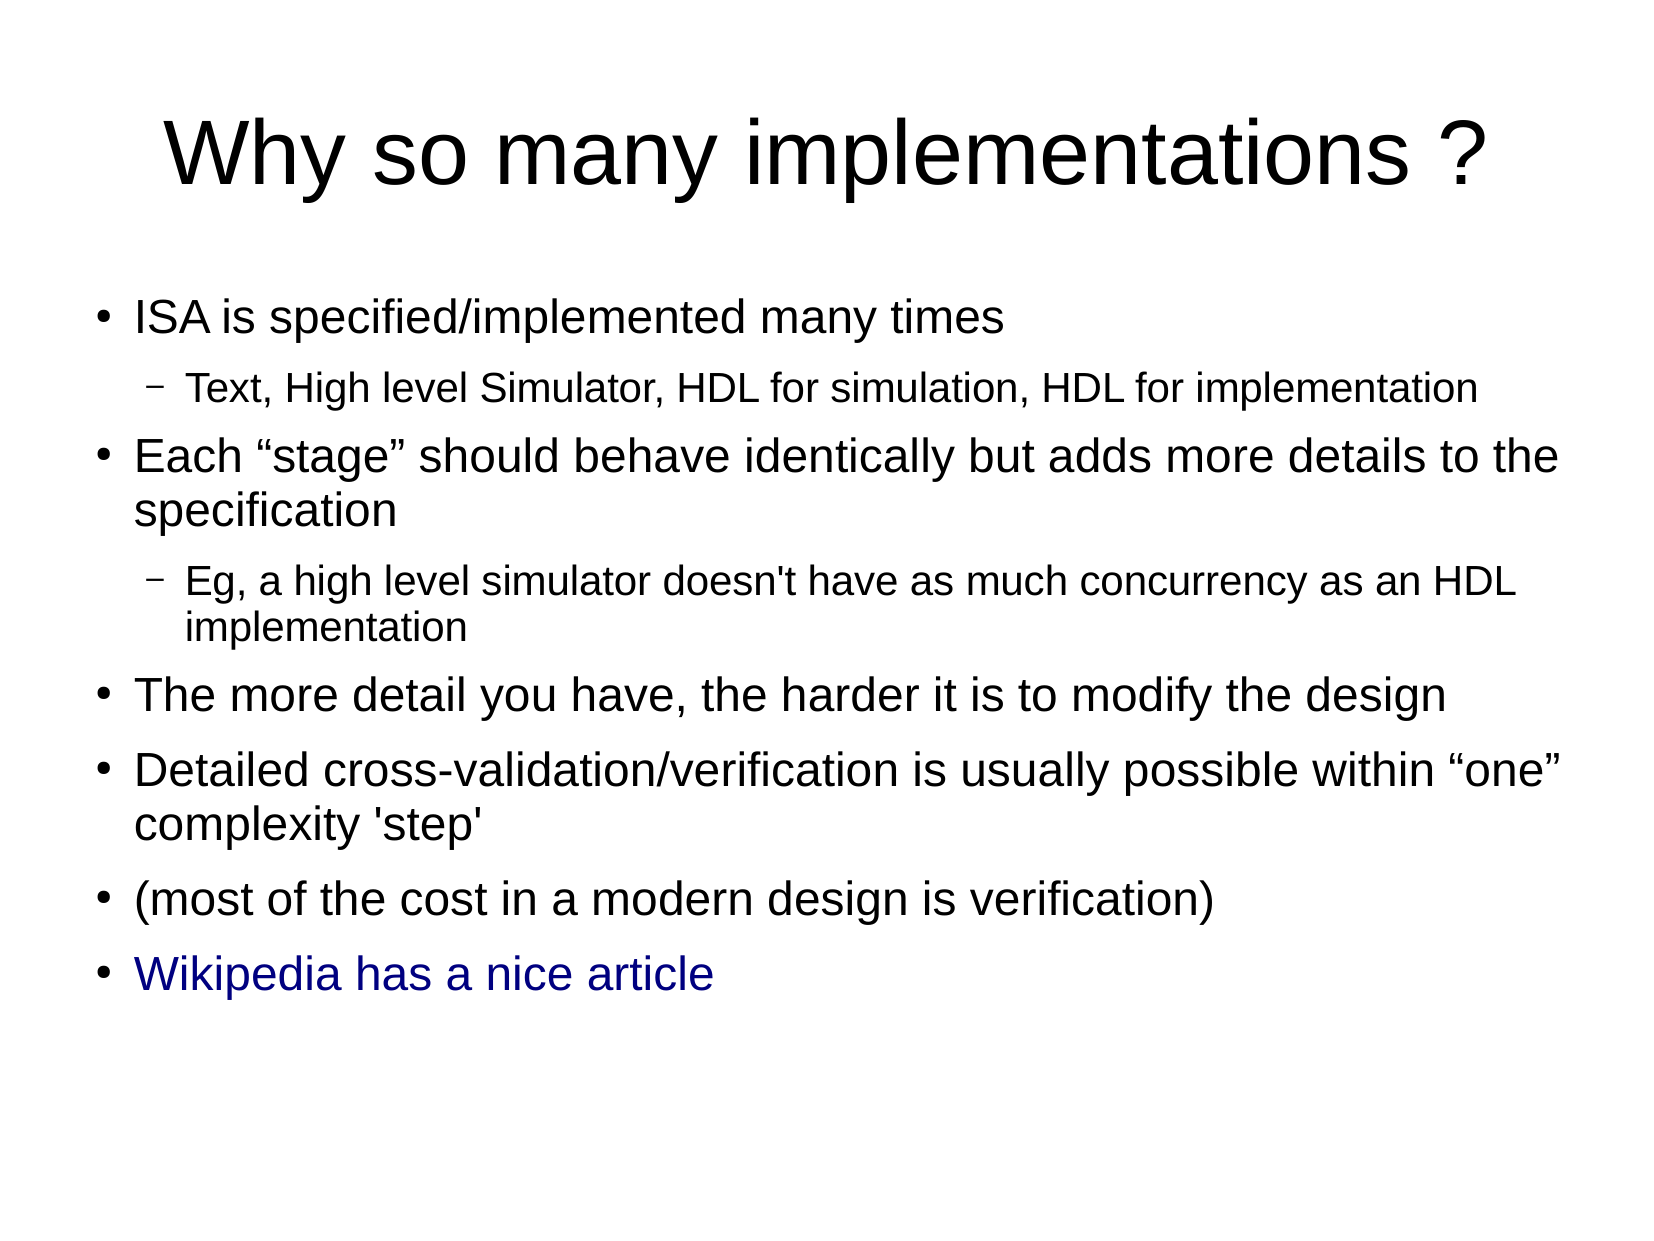

# Why so many implementations ?
ISA is specified/implemented many times
Text, High level Simulator, HDL for simulation, HDL for implementation
Each “stage” should behave identically but adds more details to the specification
Eg, a high level simulator doesn't have as much concurrency as an HDL implementation
The more detail you have, the harder it is to modify the design
Detailed cross-validation/verification is usually possible within “one” complexity 'step'
(most of the cost in a modern design is verification)
Wikipedia has a nice article